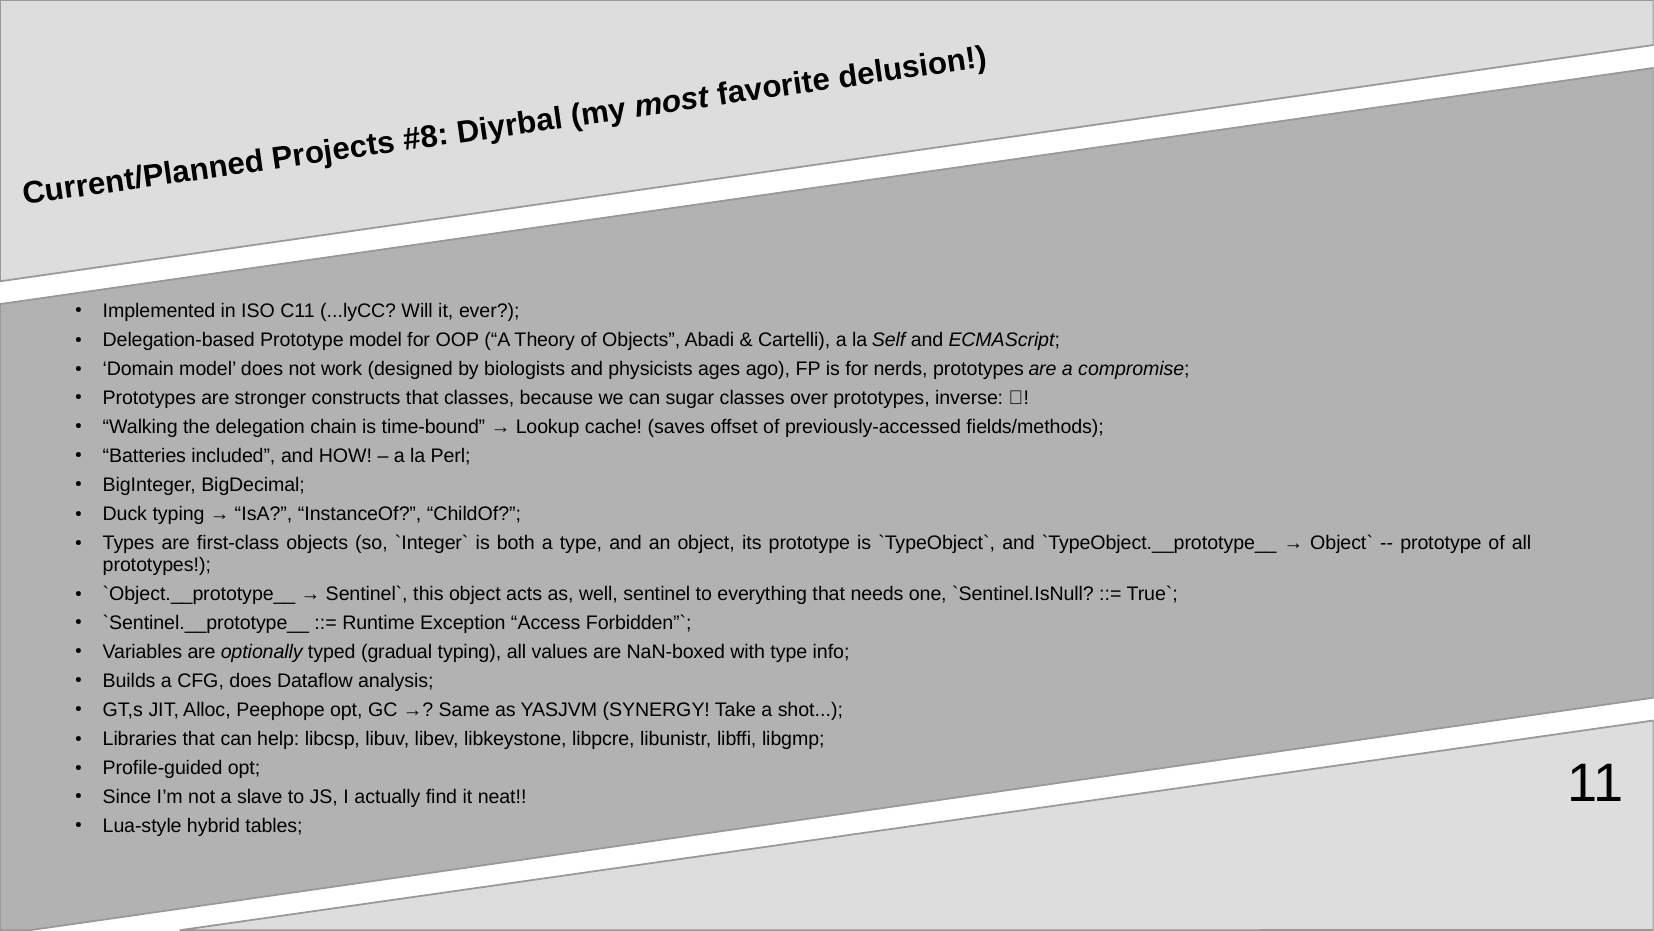

# Current/Planned Projects #8: Diyrbal (my most favorite delusion!)
Implemented in ISO C11 (...lyCC? Will it, ever?);
Delegation-based Prototype model for OOP (“A Theory of Objects”, Abadi & Cartelli), a la Self and ECMAScript;
‘Domain model’ does not work (designed by biologists and physicists ages ago), FP is for nerds, prototypes are a compromise;
Prototypes are stronger constructs that classes, because we can sugar classes over prototypes, inverse: ❌!
“Walking the delegation chain is time-bound” → Lookup cache! (saves offset of previously-accessed fields/methods);
“Batteries included”, and HOW! – a la Perl;
BigInteger, BigDecimal;
Duck typing → “IsA?”, “InstanceOf?”, “ChildOf?”;
Types are first-class objects (so, `Integer` is both a type, and an object, its prototype is `TypeObject`, and `TypeObject.__prototype__ → Object` -- prototype of all prototypes!);
`Object.__prototype__ → Sentinel`, this object acts as, well, sentinel to everything that needs one, `Sentinel.IsNull? ::= True`;
`Sentinel.__prototype__ ::= Runtime Exception “Access Forbidden”`;
Variables are optionally typed (gradual typing), all values are NaN-boxed with type info;
Builds a CFG, does Dataflow analysis;
GT,s JIT, Alloc, Peephope opt, GC →? Same as YASJVM (SYNERGY! Take a shot...);
Libraries that can help: libcsp, libuv, libev, libkeystone, libpcre, libunistr, libffi, libgmp;
Profile-guided opt;
Since I’m not a slave to JS, I actually find it neat!!
Lua-style hybrid tables;
11